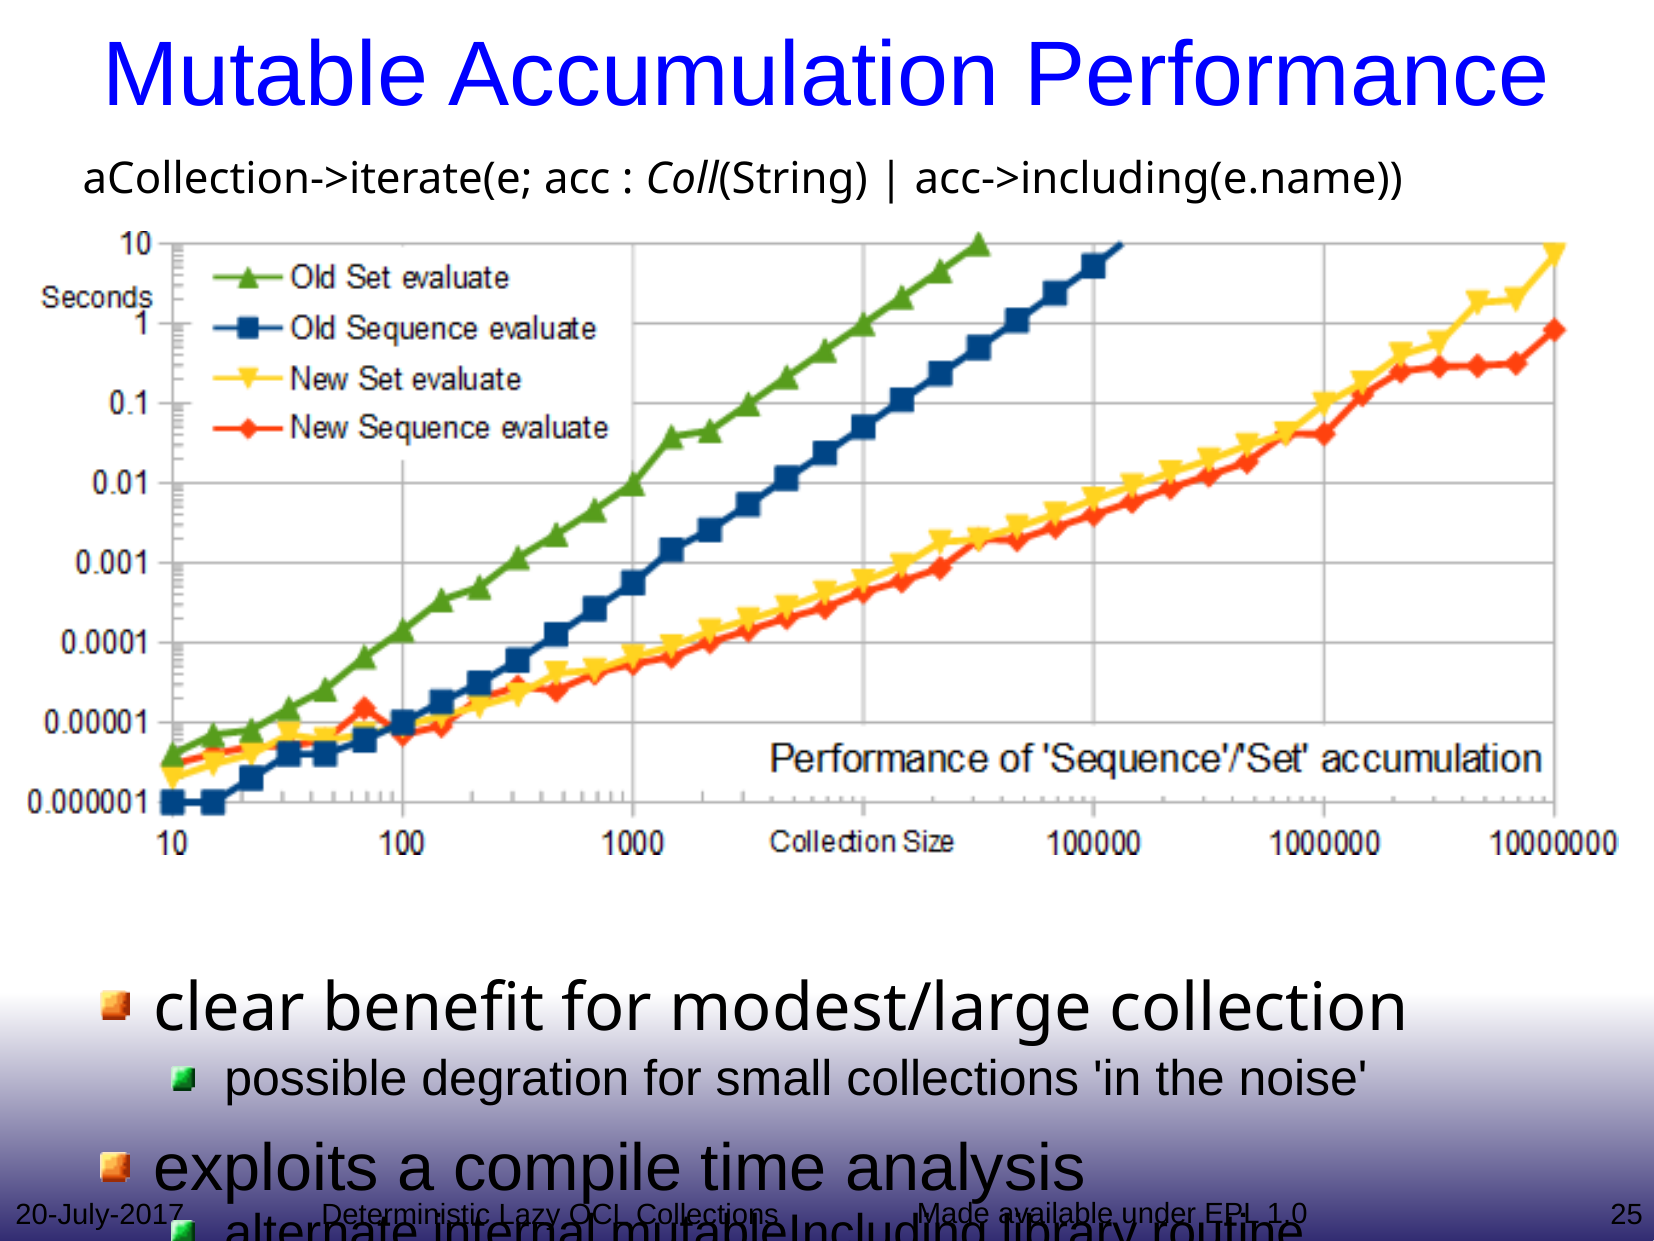

# Mutable Accumulation Performance
aCollection->iterate(e; acc : Coll(String) | acc->including(e.name))
clear benefit for modest/large collection
possible degration for small collections 'in the noise'
exploits a compile time analysis
alternate internal mutableIncluding library routine
20-July-2017
Deterministic Lazy OCL Collections
25